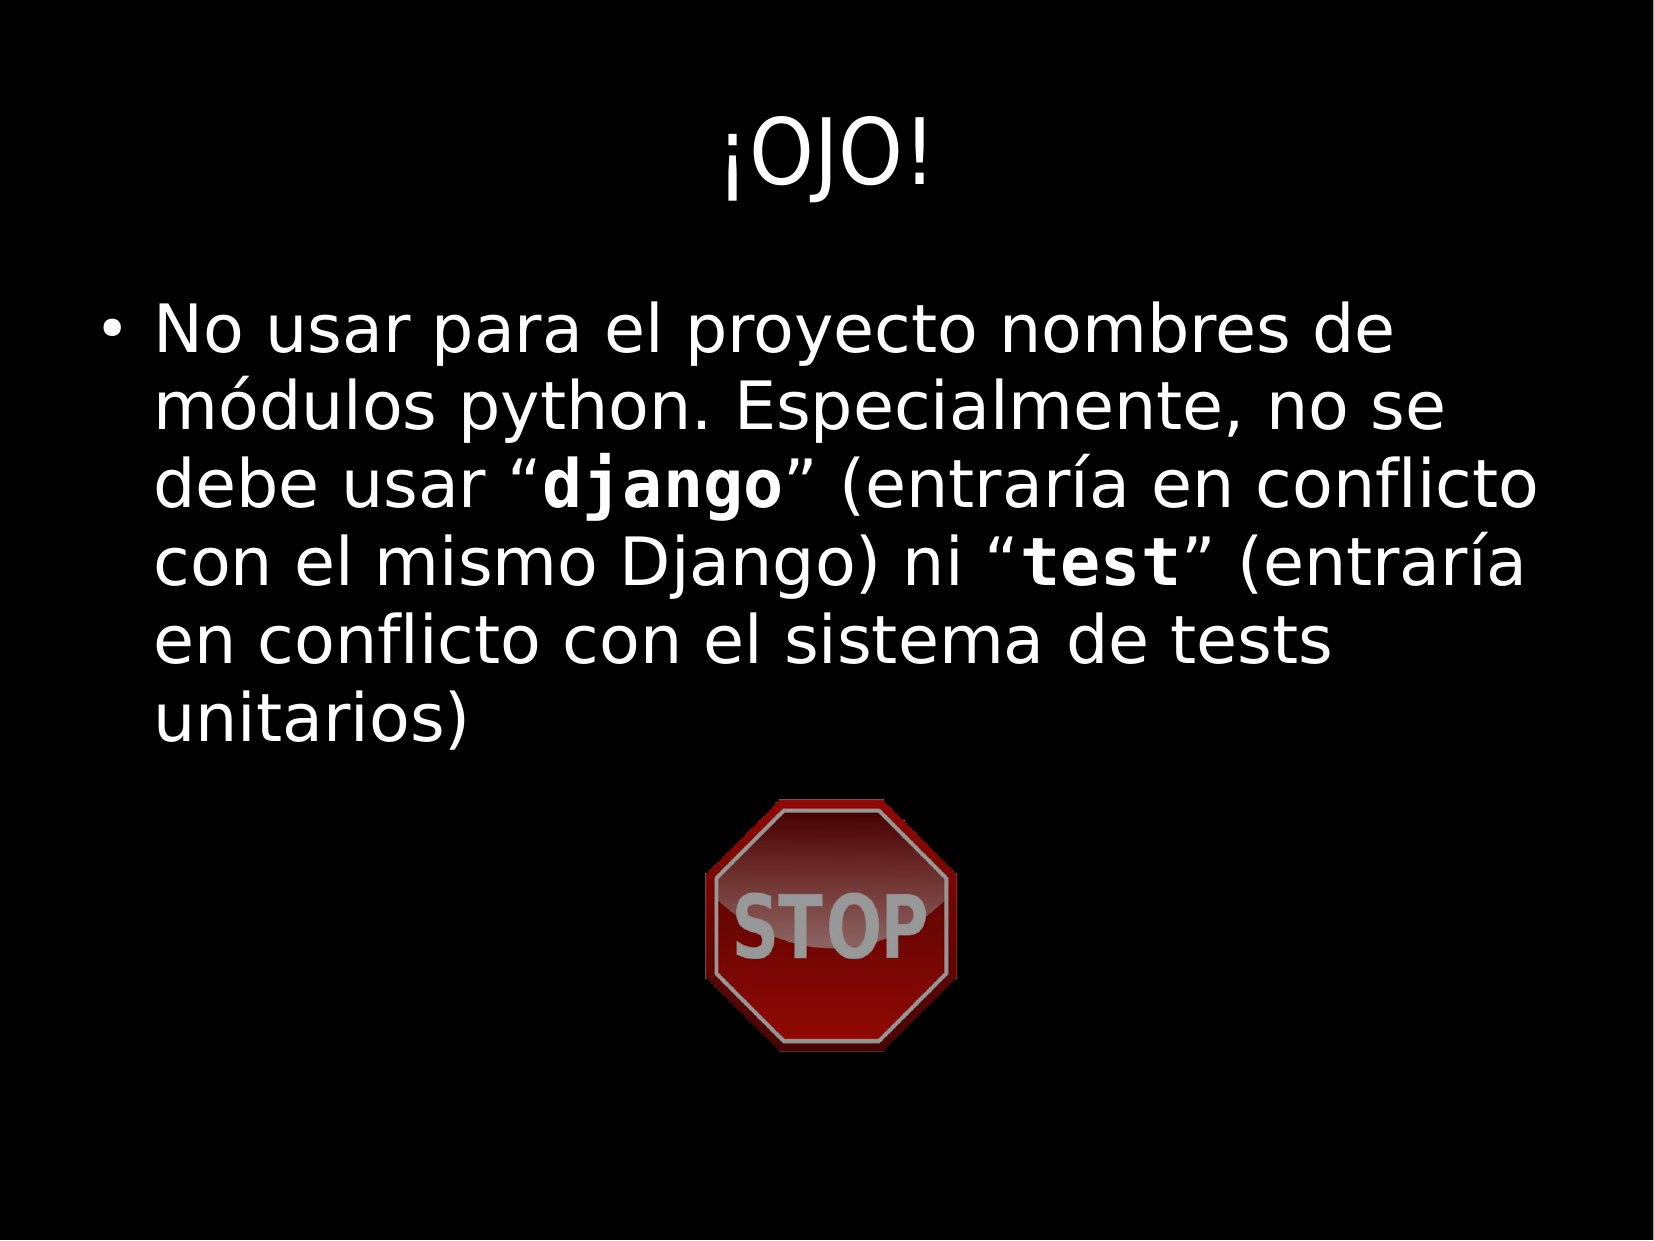

# ¡OJO!
No usar para el proyecto nombres de módulos python. Especialmente, no se debe usar “django” (entraría en conflicto con el mismo Django) ni “test” (entraría en conflicto con el sistema de tests unitarios)